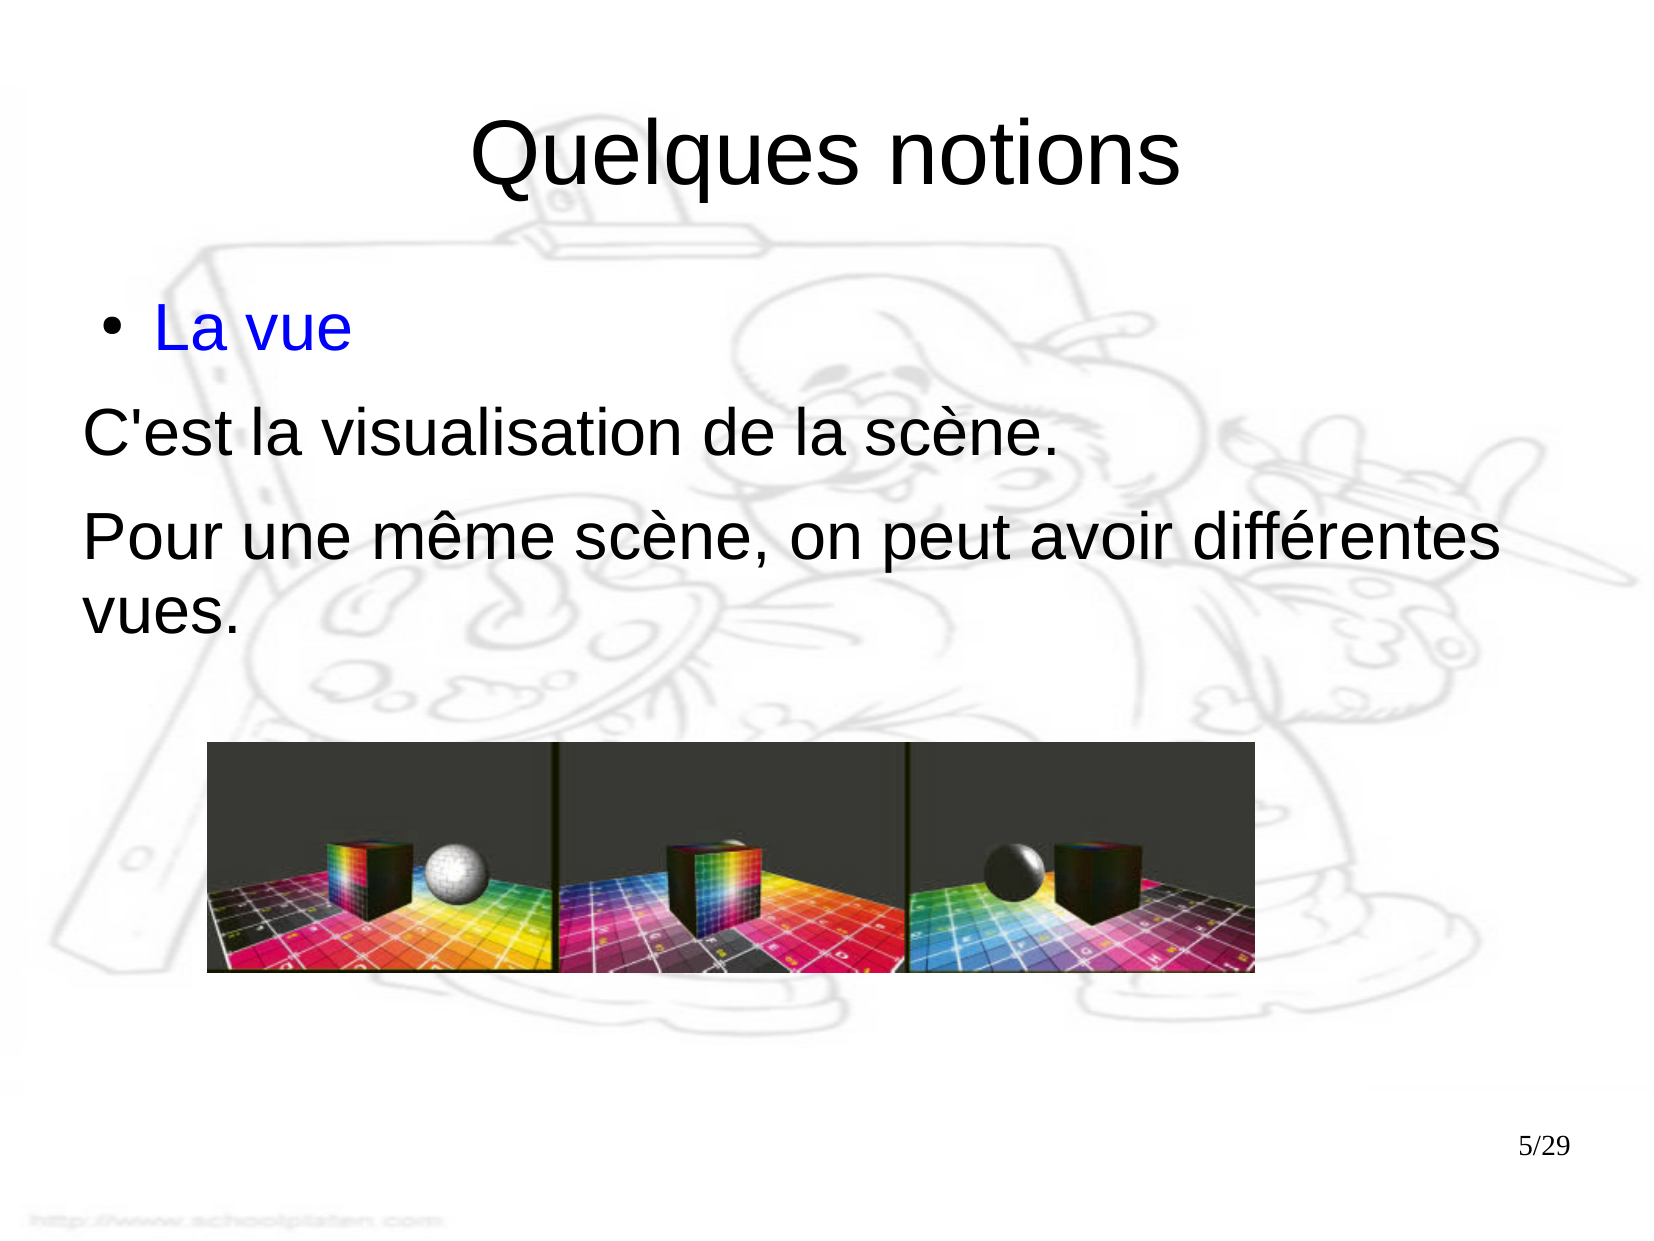

# Quelques notions
La vue
C'est la visualisation de la scène.
Pour une même scène, on peut avoir différentes vues.
5